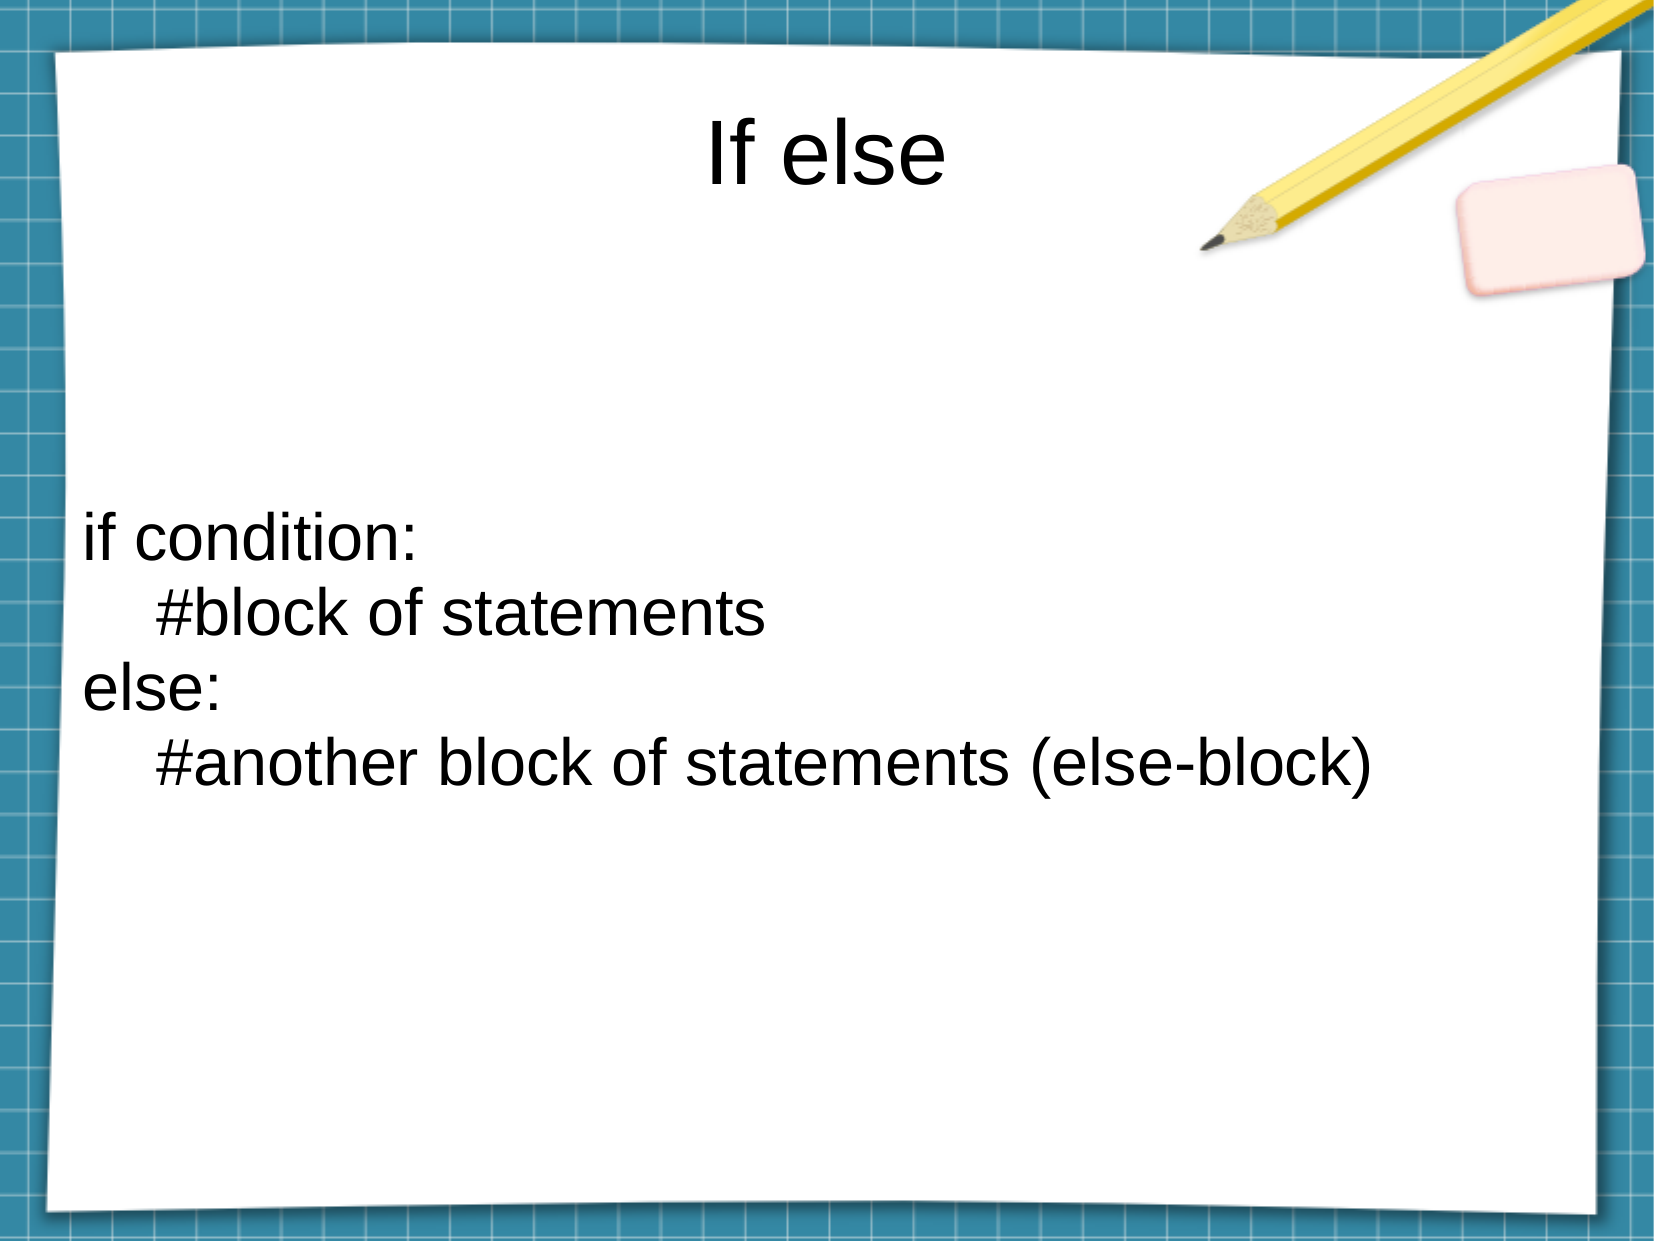

# If else
if condition:
 #block of statements
else:
 #another block of statements (else-block)